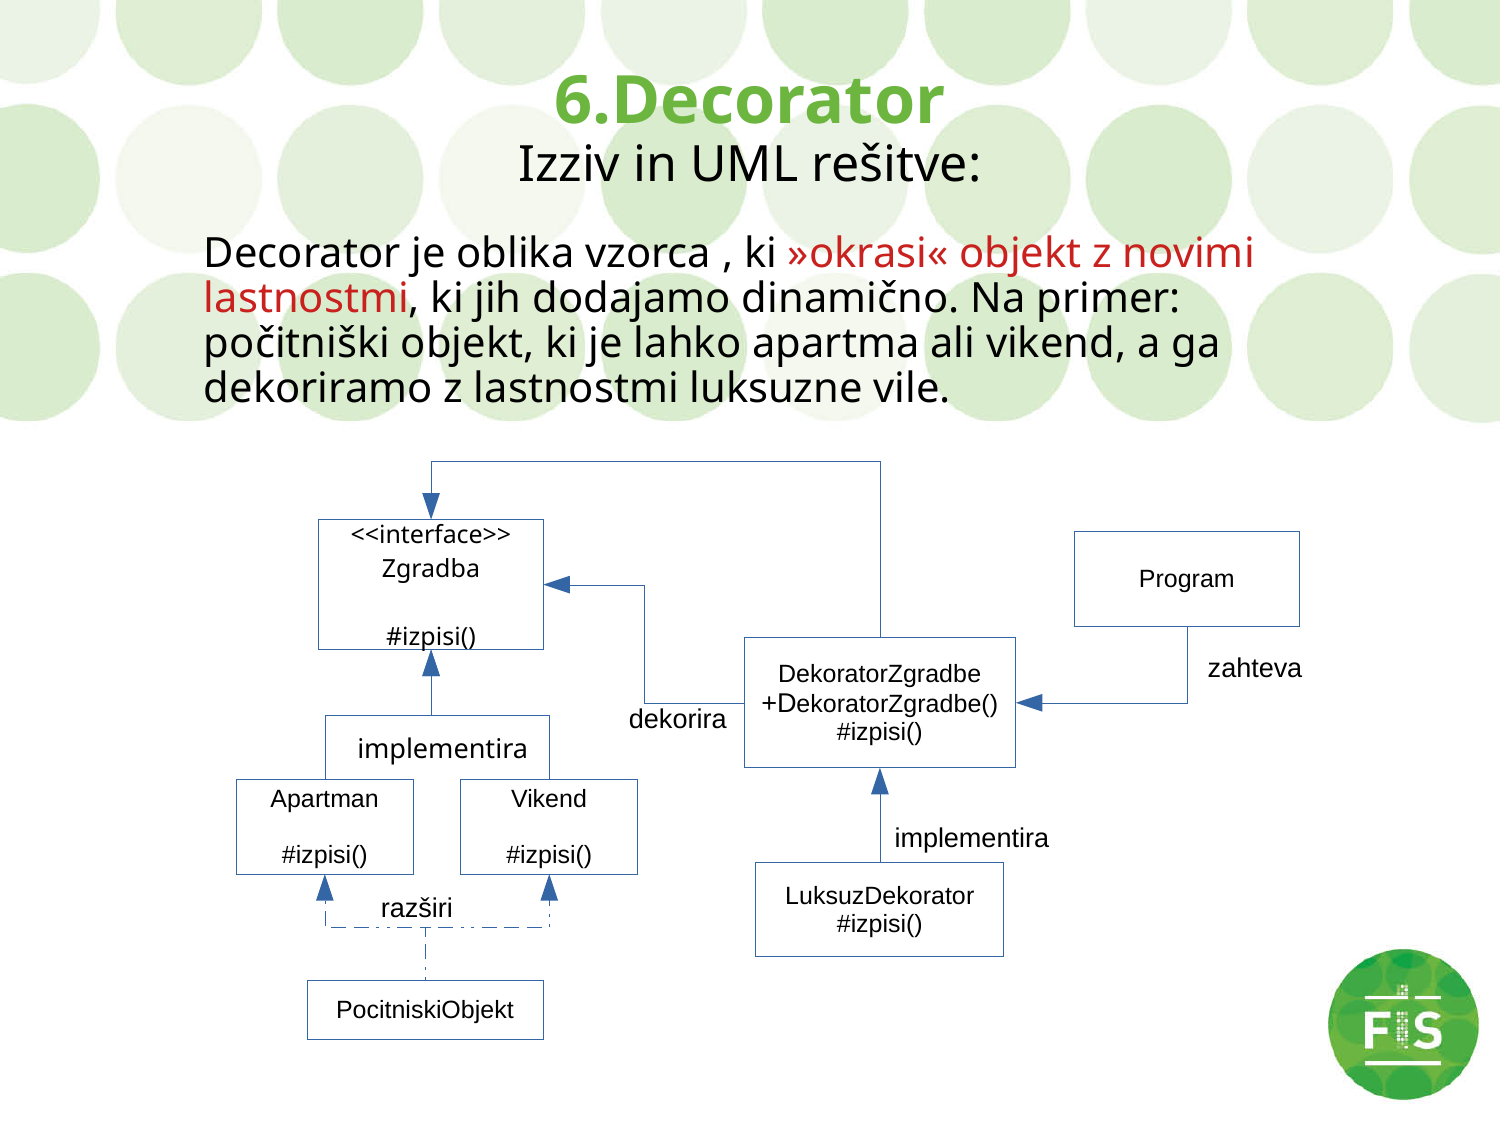

# 6.Decorator Izziv in UML rešitve:
Decorator je oblika vzorca , ki »okrasi« objekt z novimi lastnostmi, ki jih dodajamo dinamično. Na primer: počitniški objekt, ki je lahko apartma ali vikend, a ga dekoriramo z lastnostmi luksuzne vile.
<<interface>>
Zgradba
#izpisi()
Program
DekoratorZgradbe
+DekoratorZgradbe()
#izpisi()
zahteva
dekorira
implementira
Apartman
#izpisi()
Vikend
#izpisi()
implementira
LuksuzDekorator
#izpisi()
razširi
PocitniskiObjekt